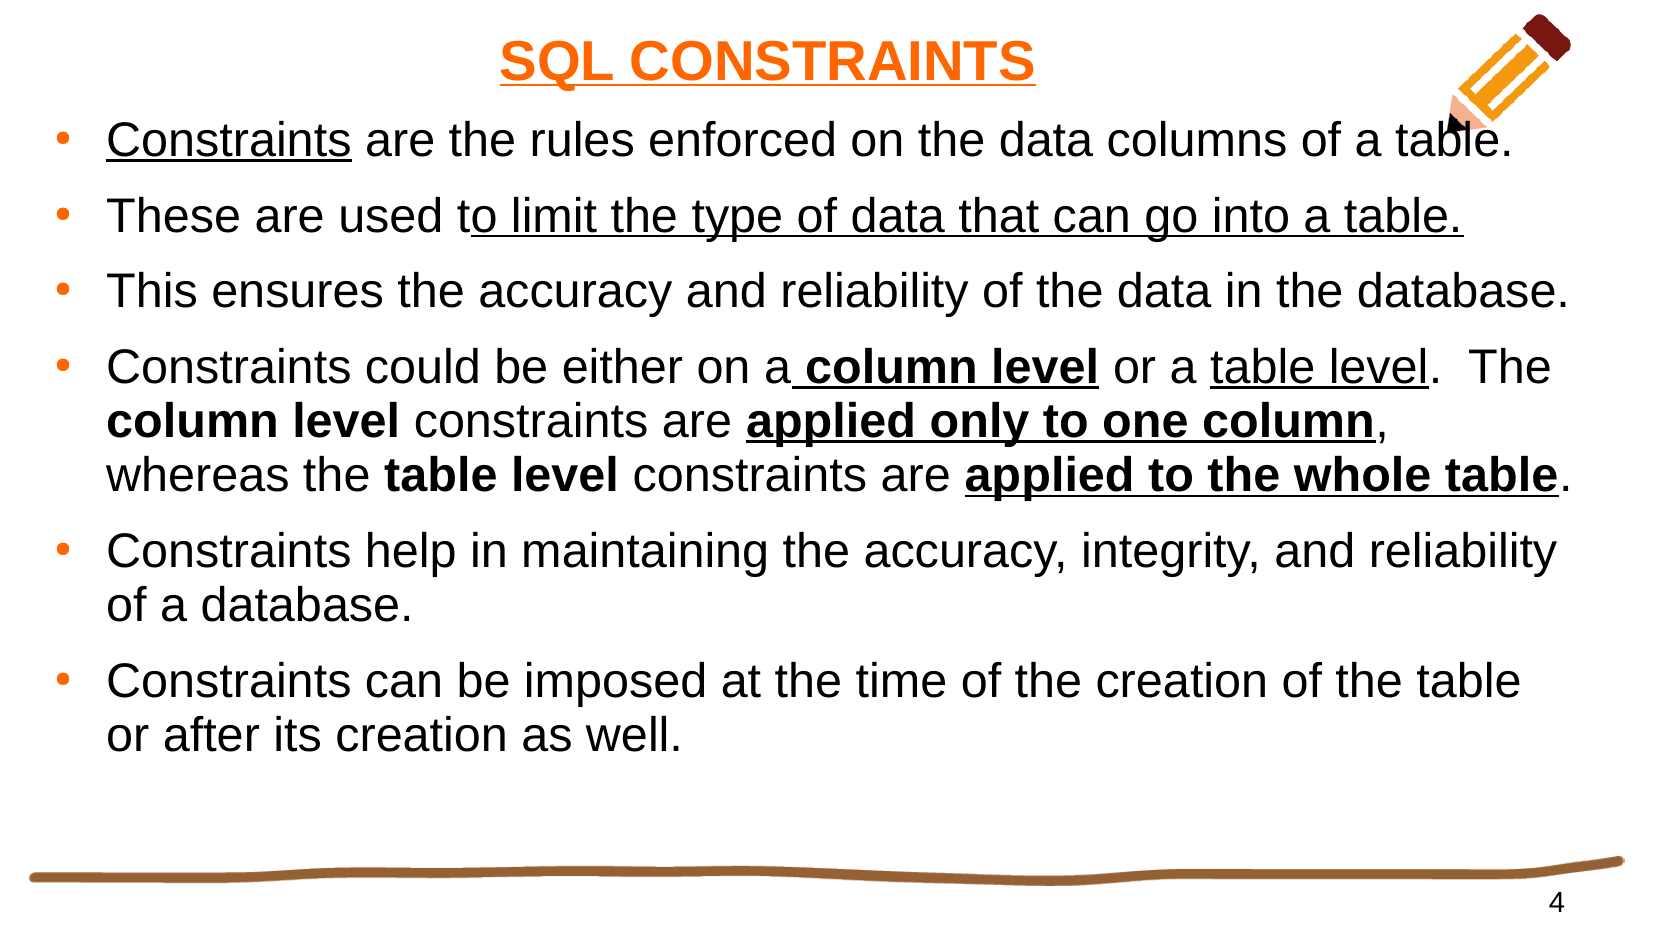

# SQL CONSTRAINTS
Constraints are the rules enforced on the data columns of a table.
These are used to limit the type of data that can go into a table.
This ensures the accuracy and reliability of the data in the database.
Constraints could be either on a column level or a table level. The column level constraints are applied only to one column, whereas the table level constraints are applied to the whole table.
Constraints help in maintaining the accuracy, integrity, and reliability of a database.
Constraints can be imposed at the time of the creation of the table or after its creation as well.
4